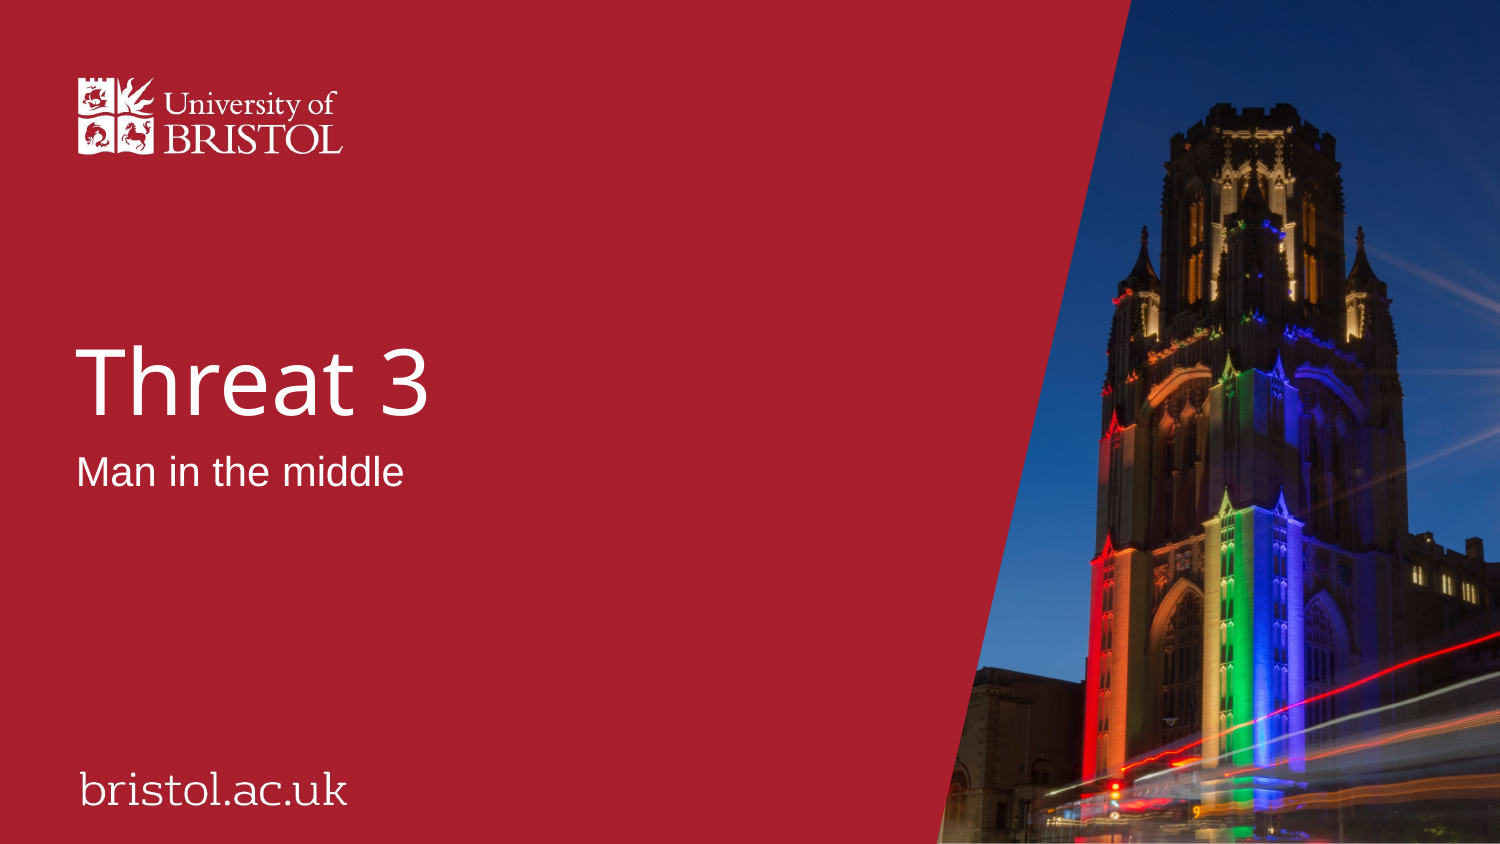

# Threat 3
Man in the middle